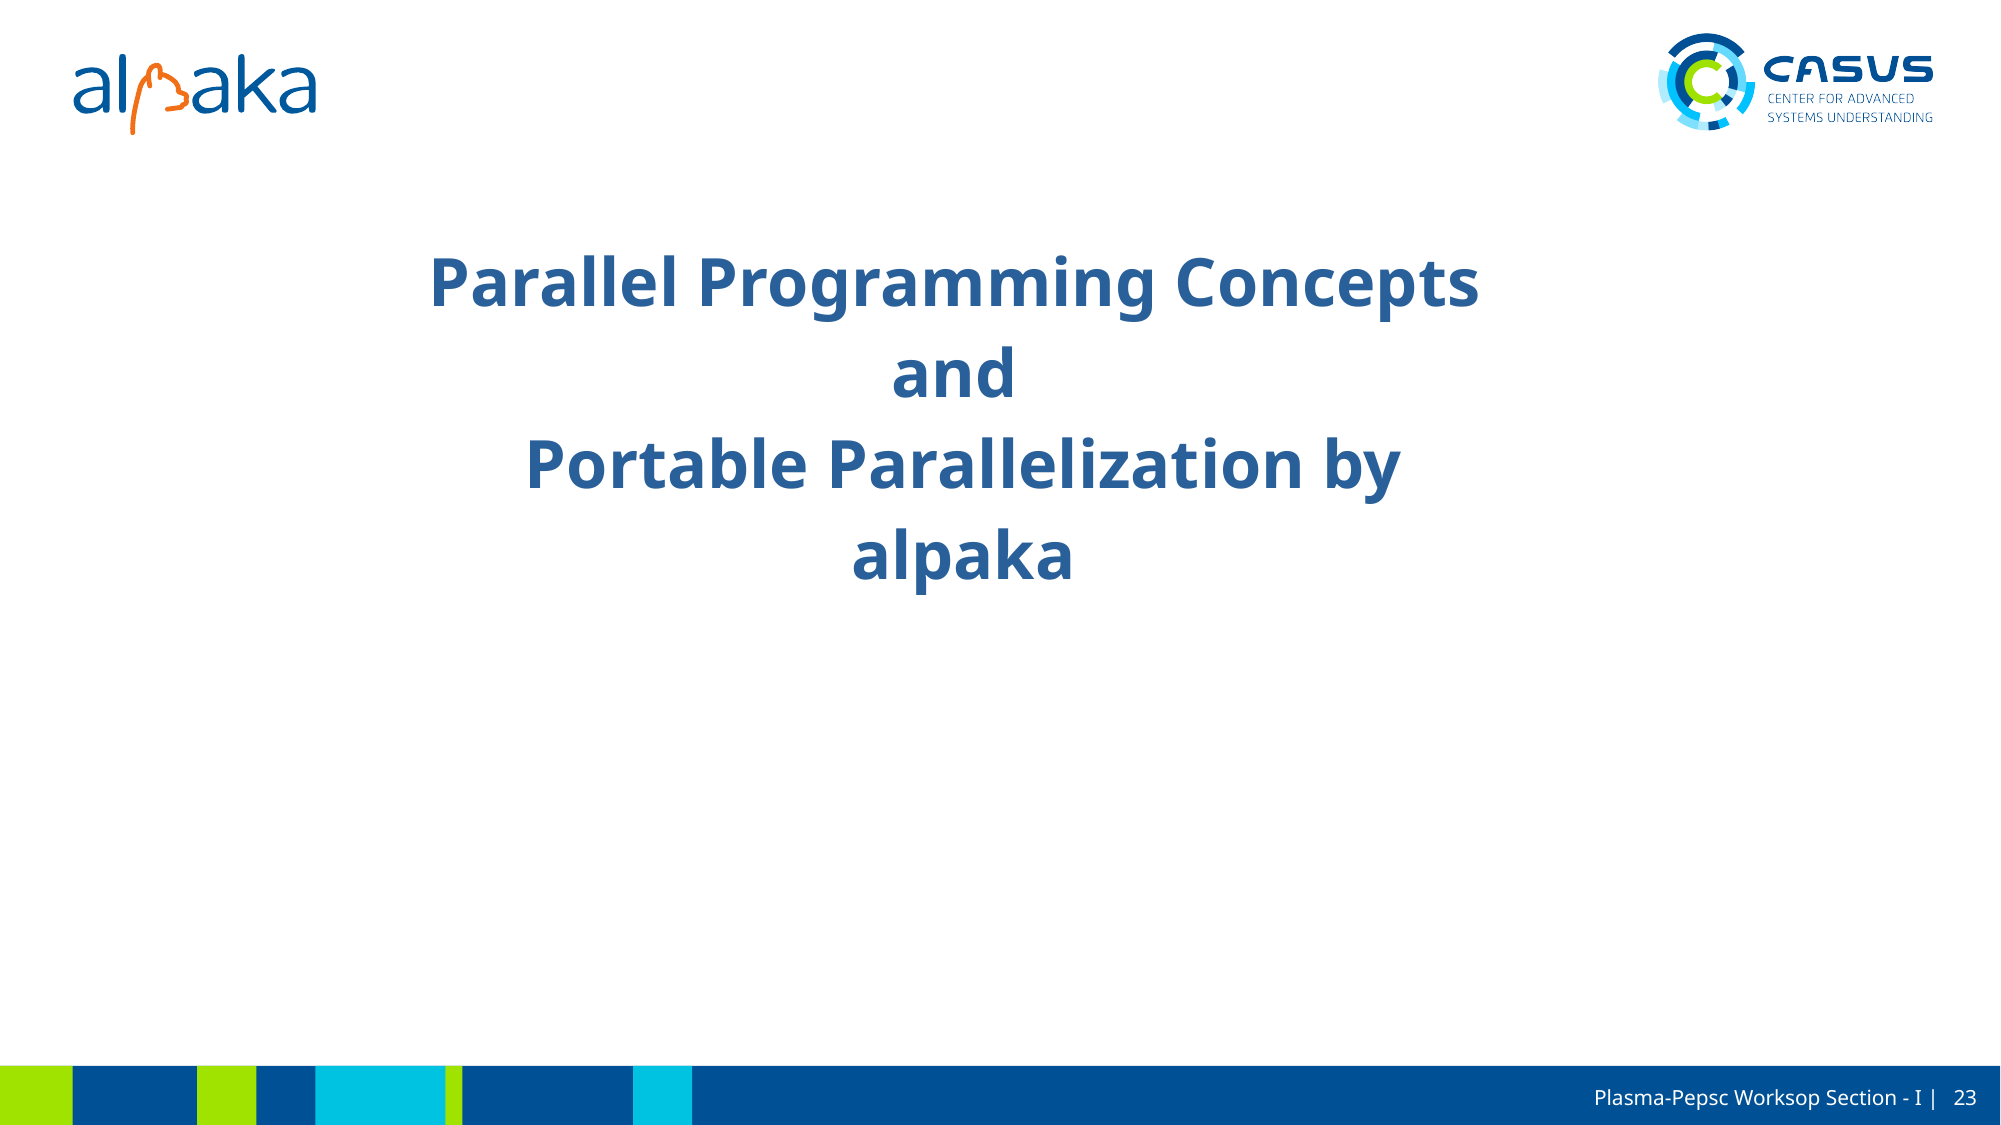

# Parallel Programming Concepts and Portable Parallelization by alpaka
Plasma-Pepsc Worksop Section - I
23